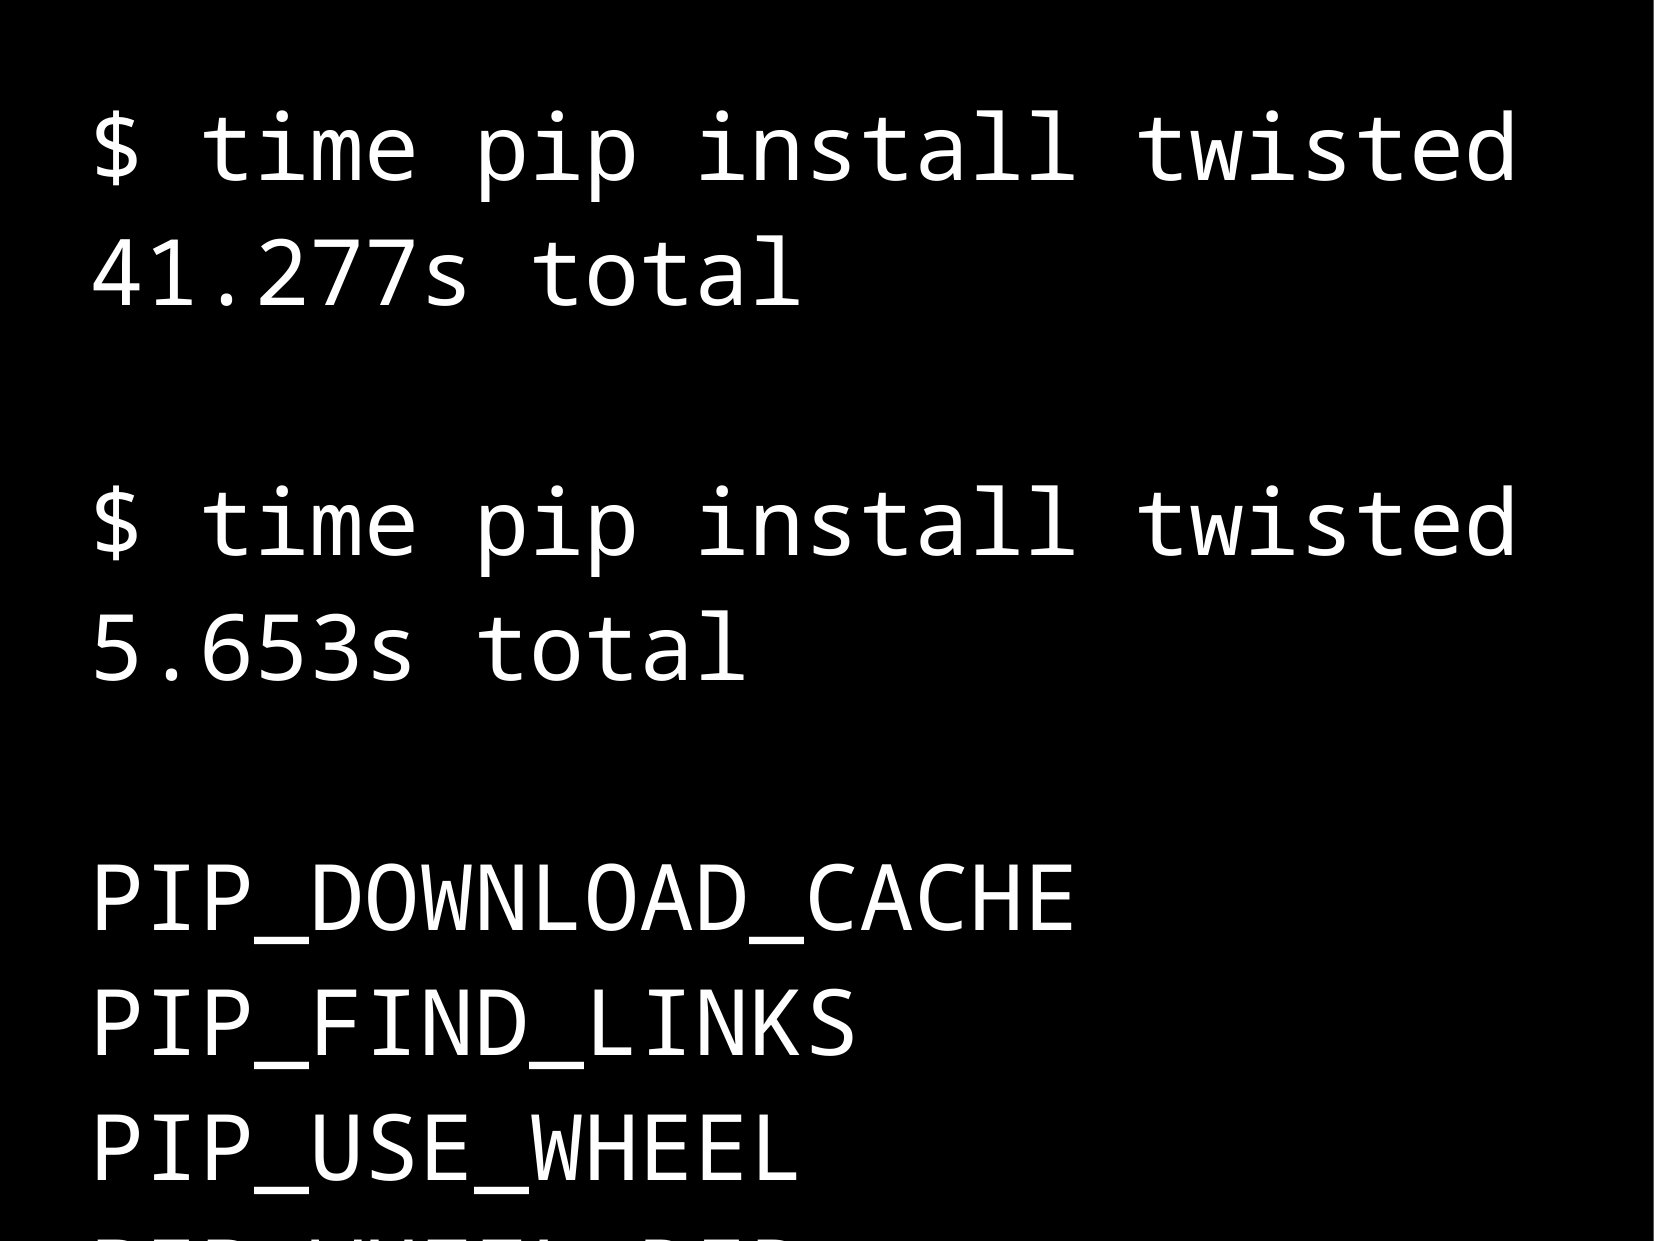

$ time pip install twisted
41.277s total
$ time pip install twisted
5.653s total
PIP_DOWNLOAD_CACHE
PIP_FIND_LINKS
PIP_USE_WHEEL
PIP_WHEEL_DIR